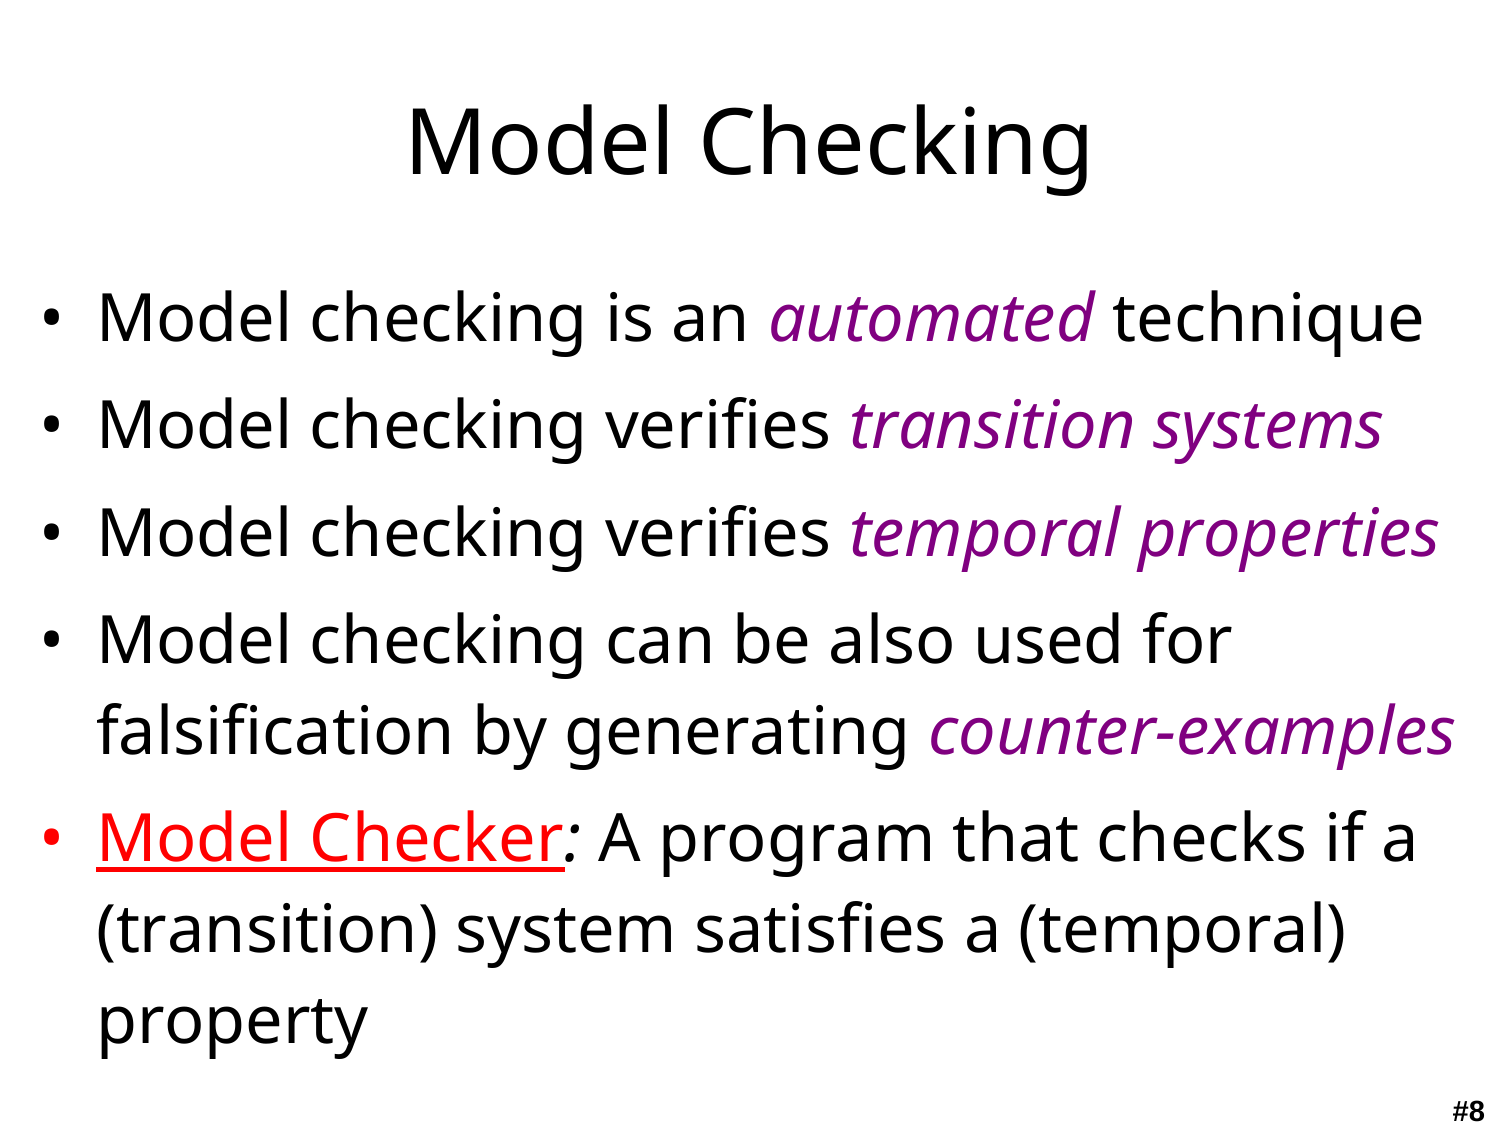

# Model Checking
Model checking is an automated technique
Model checking verifies transition systems
Model checking verifies temporal properties
Model checking can be also used for falsification by generating counter-examples
Model Checker: A program that checks if a (transition) system satisfies a (temporal) property
8